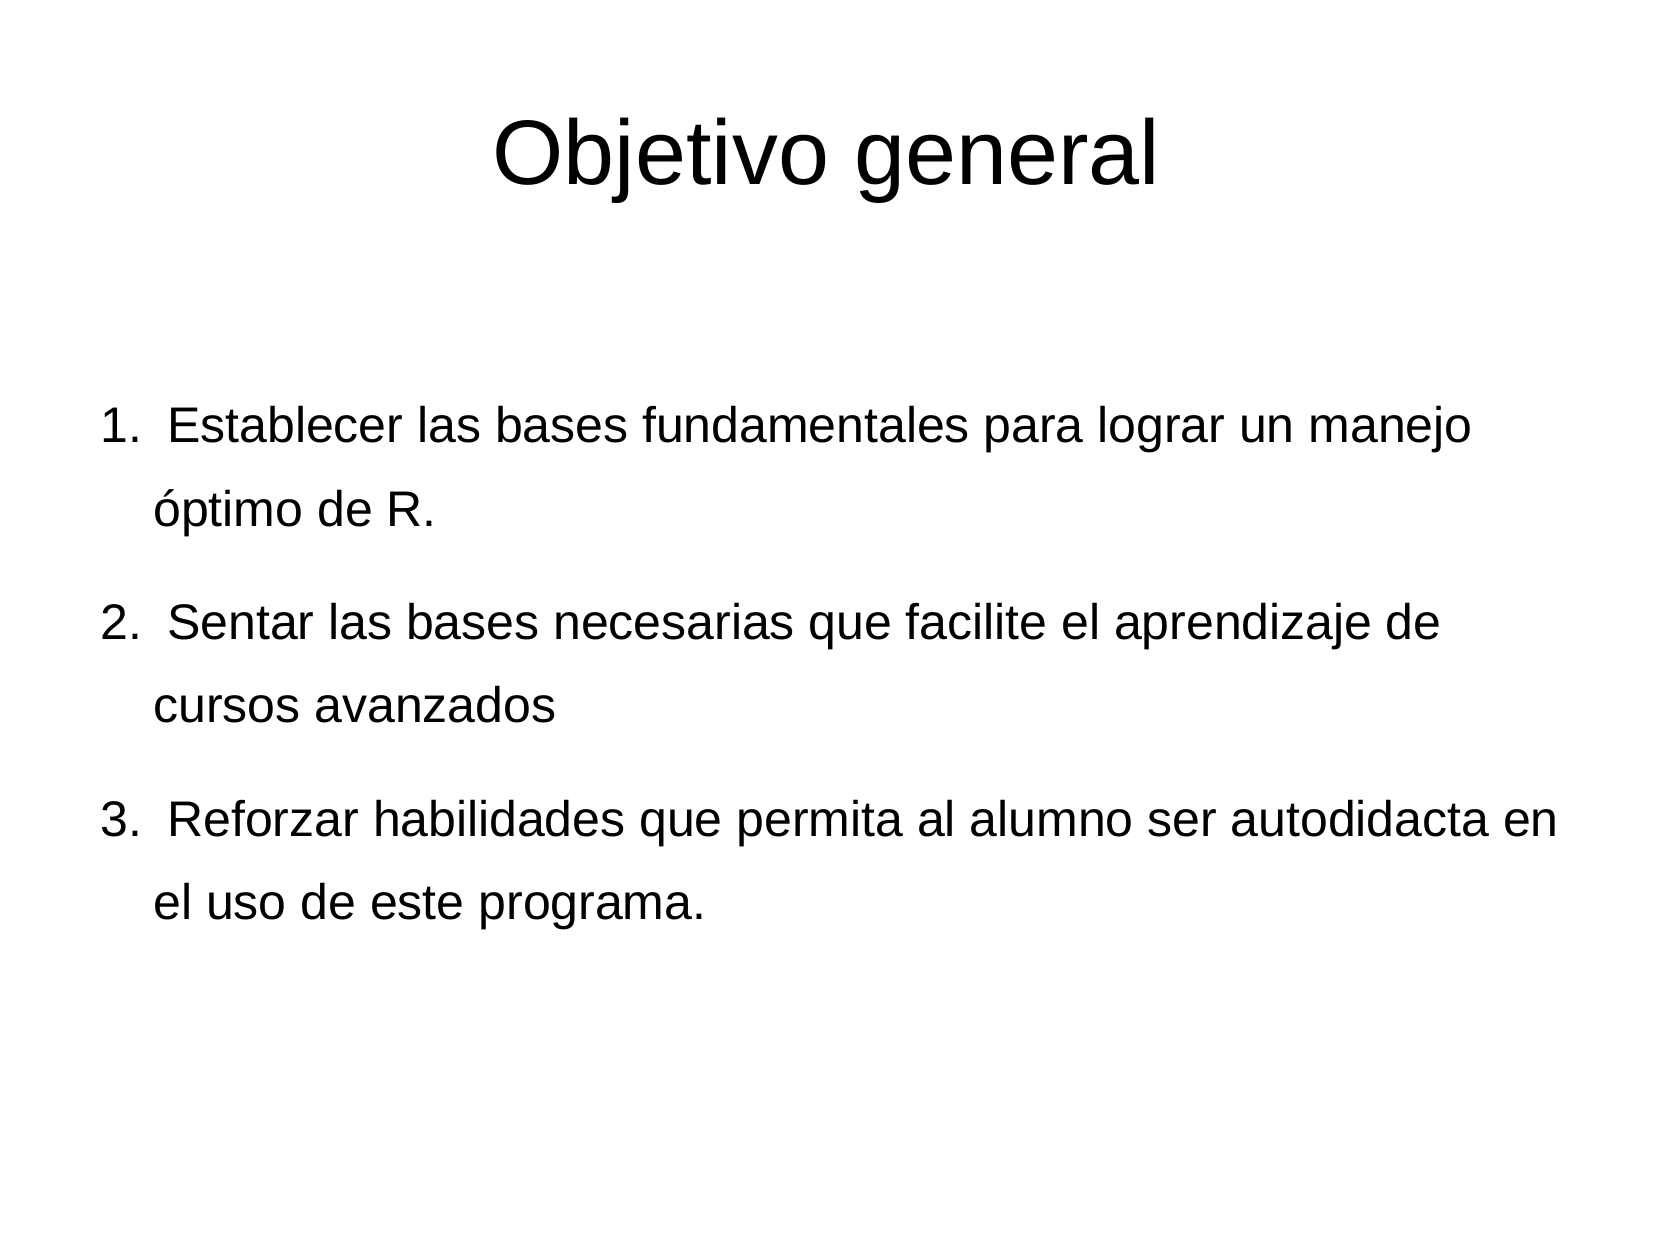

# Objetivo general
 Establecer las bases fundamentales para lograr un manejo óptimo de R.
 Sentar las bases necesarias que facilite el aprendizaje de cursos avanzados
 Reforzar habilidades que permita al alumno ser autodidacta en el uso de este programa.